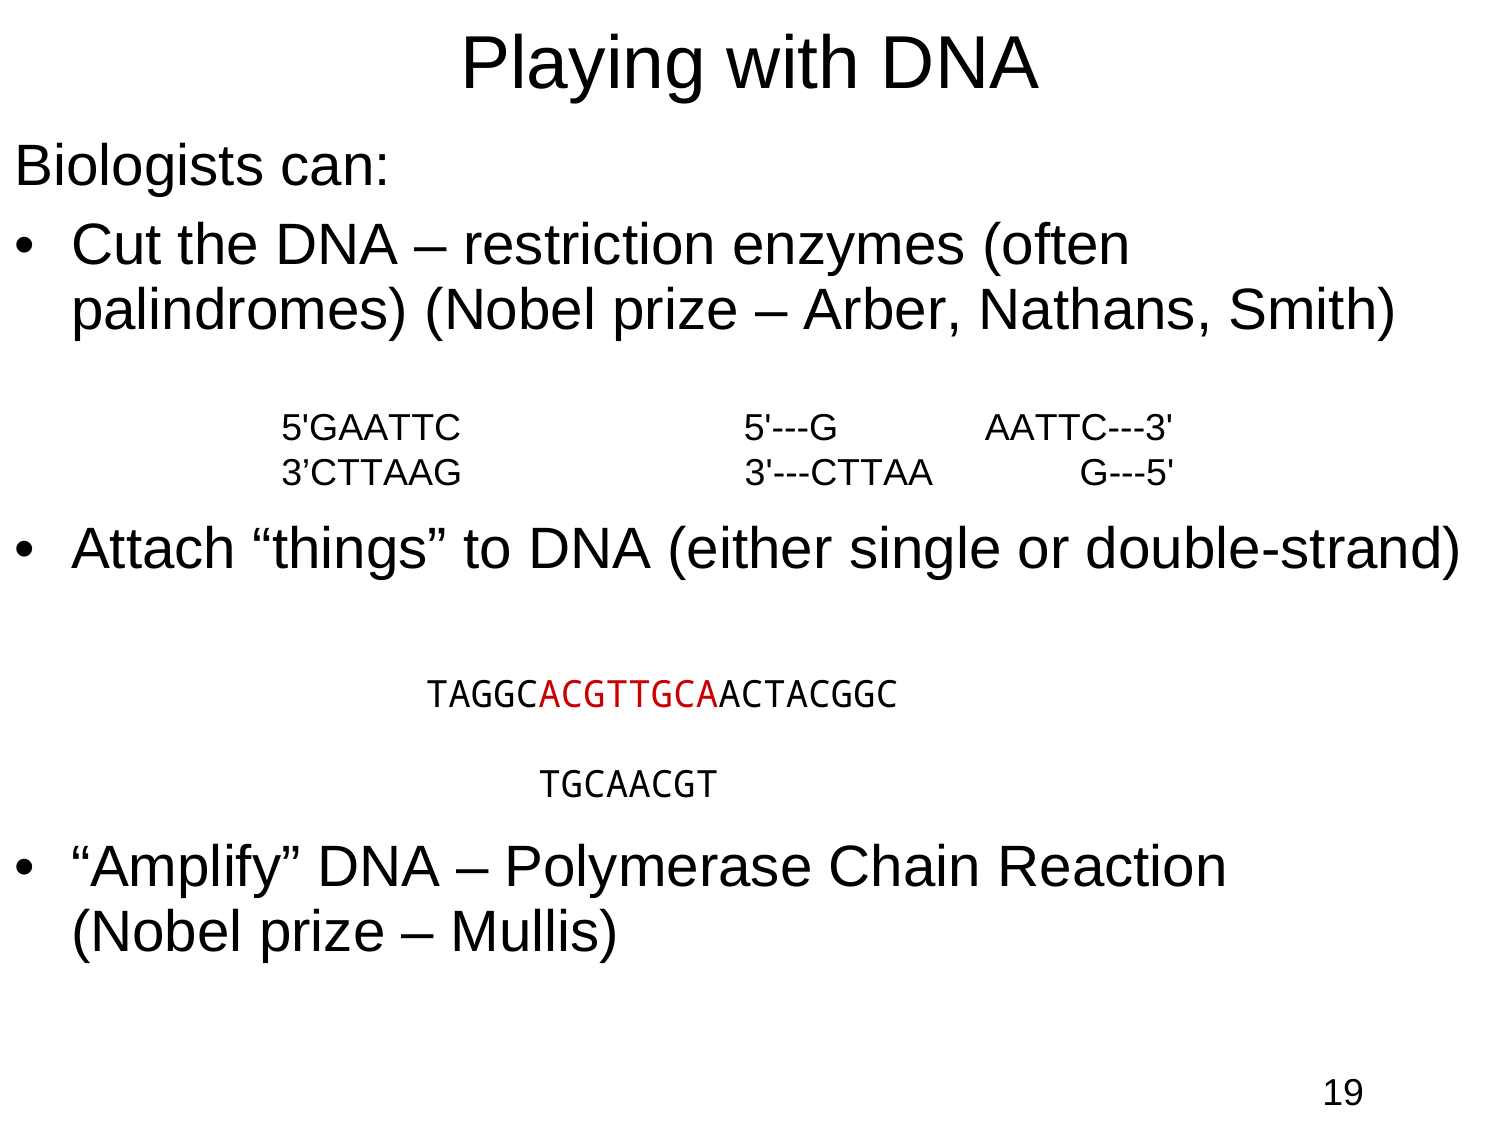

# Playing with DNA
Biologists can:
Cut the DNA – restriction enzymes (often palindromes) (Nobel prize – Arber, Nathans, Smith)
Attach “things” to DNA (either single or double-strand)
“Amplify” DNA – Polymerase Chain Reaction
(Nobel prize – Mullis)
5'GAATTC 5'---G AATTC---3'
3’CTTAAG 3'---CTTAA G---5'
TAGGCACGTTGCAACTACGGC
 TGCAACGT
19